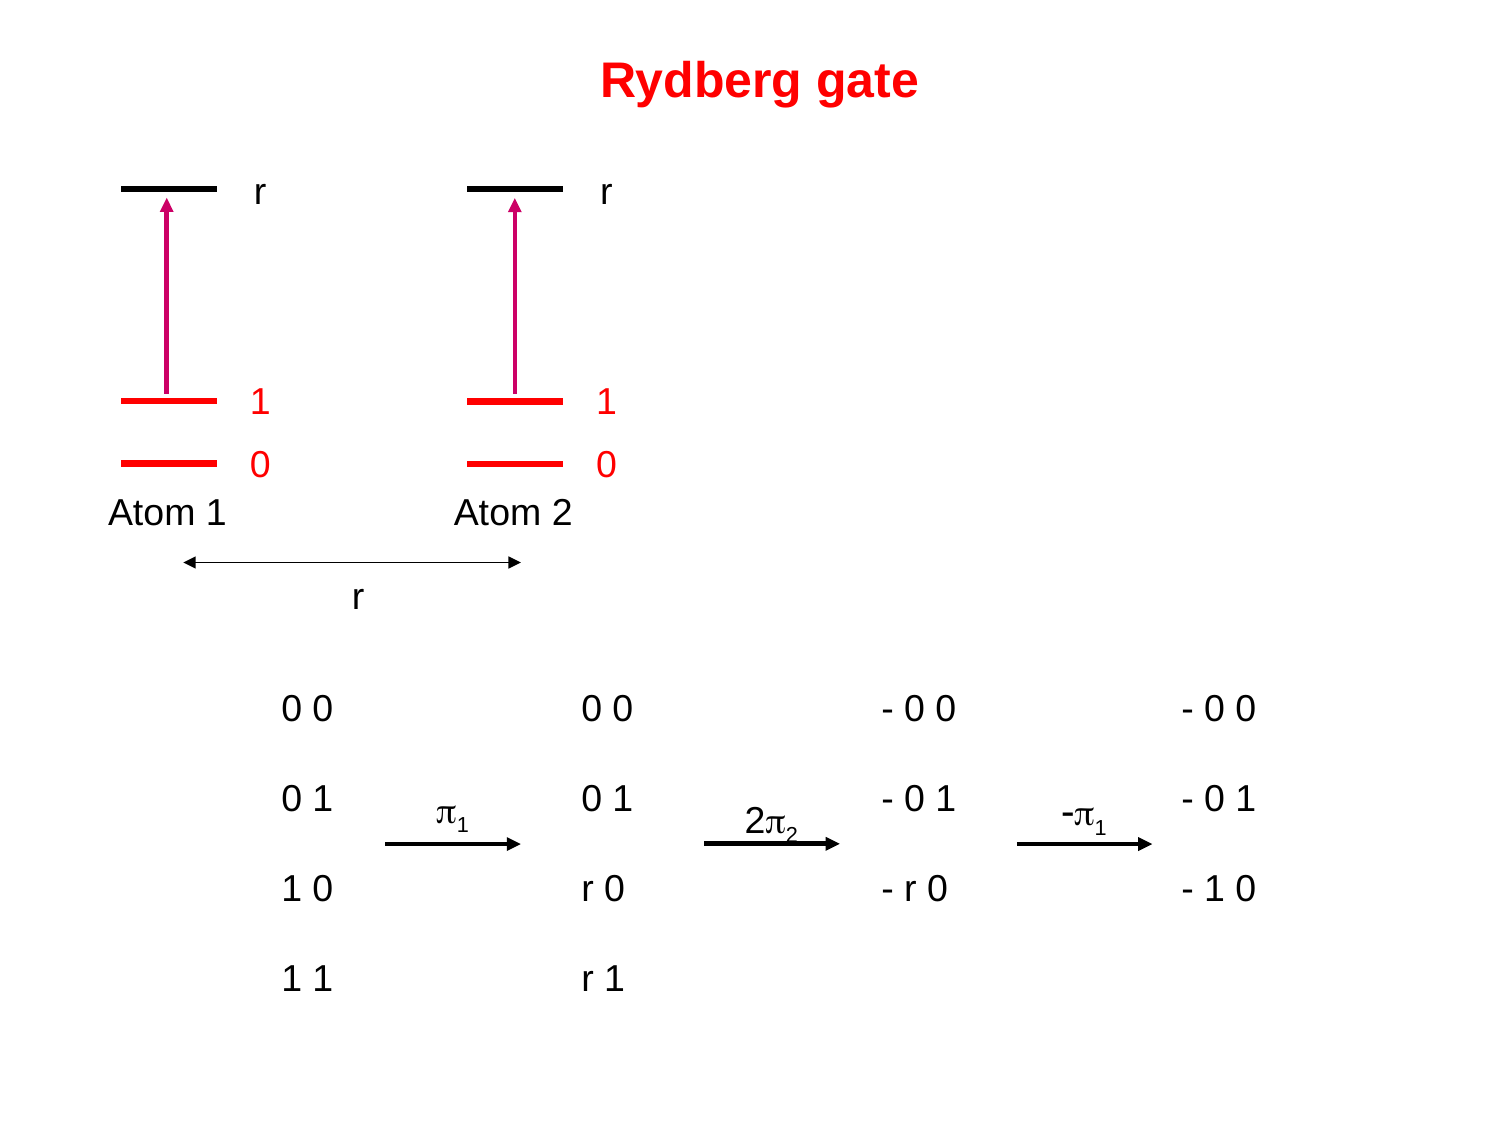

Rydberg gate
r
1
0
r
1
0
Atom 1
Atom 2
r
0 0		0 0		- 0 0		- 0 0
0 1		0 1		- 0 1		- 0 1
1 0		r 0		- r 0		- 1 0
1 1		r 1
1
-1
22